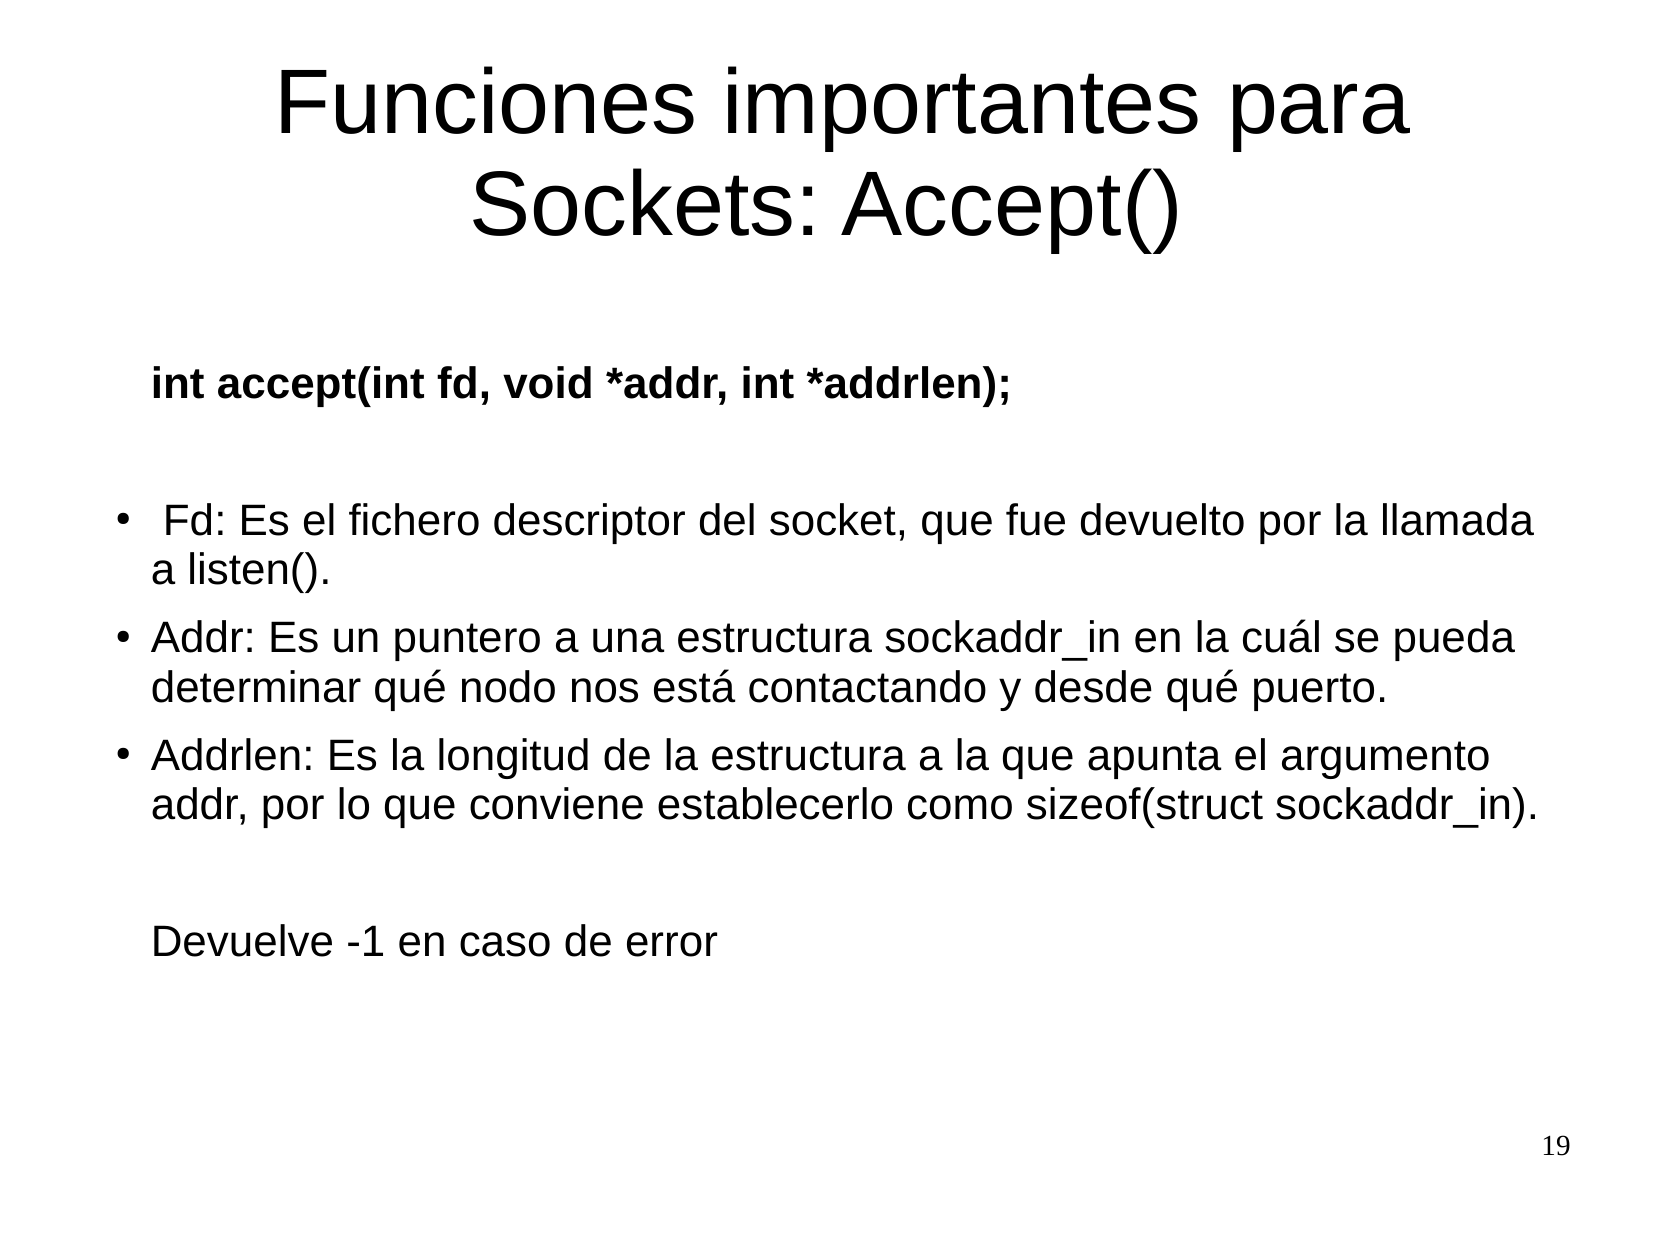

# Funciones importantes para Sockets: Accept()
int accept(int fd, void *addr, int *addrlen);
 Fd: Es el fichero descriptor del socket, que fue devuelto por la llamada a listen().
Addr: Es un puntero a una estructura sockaddr_in en la cuál se pueda determinar qué nodo nos está contactando y desde qué puerto.
Addrlen: Es la longitud de la estructura a la que apunta el argumento addr, por lo que conviene establecerlo como sizeof(struct sockaddr_in).
Devuelve -1 en caso de error
19